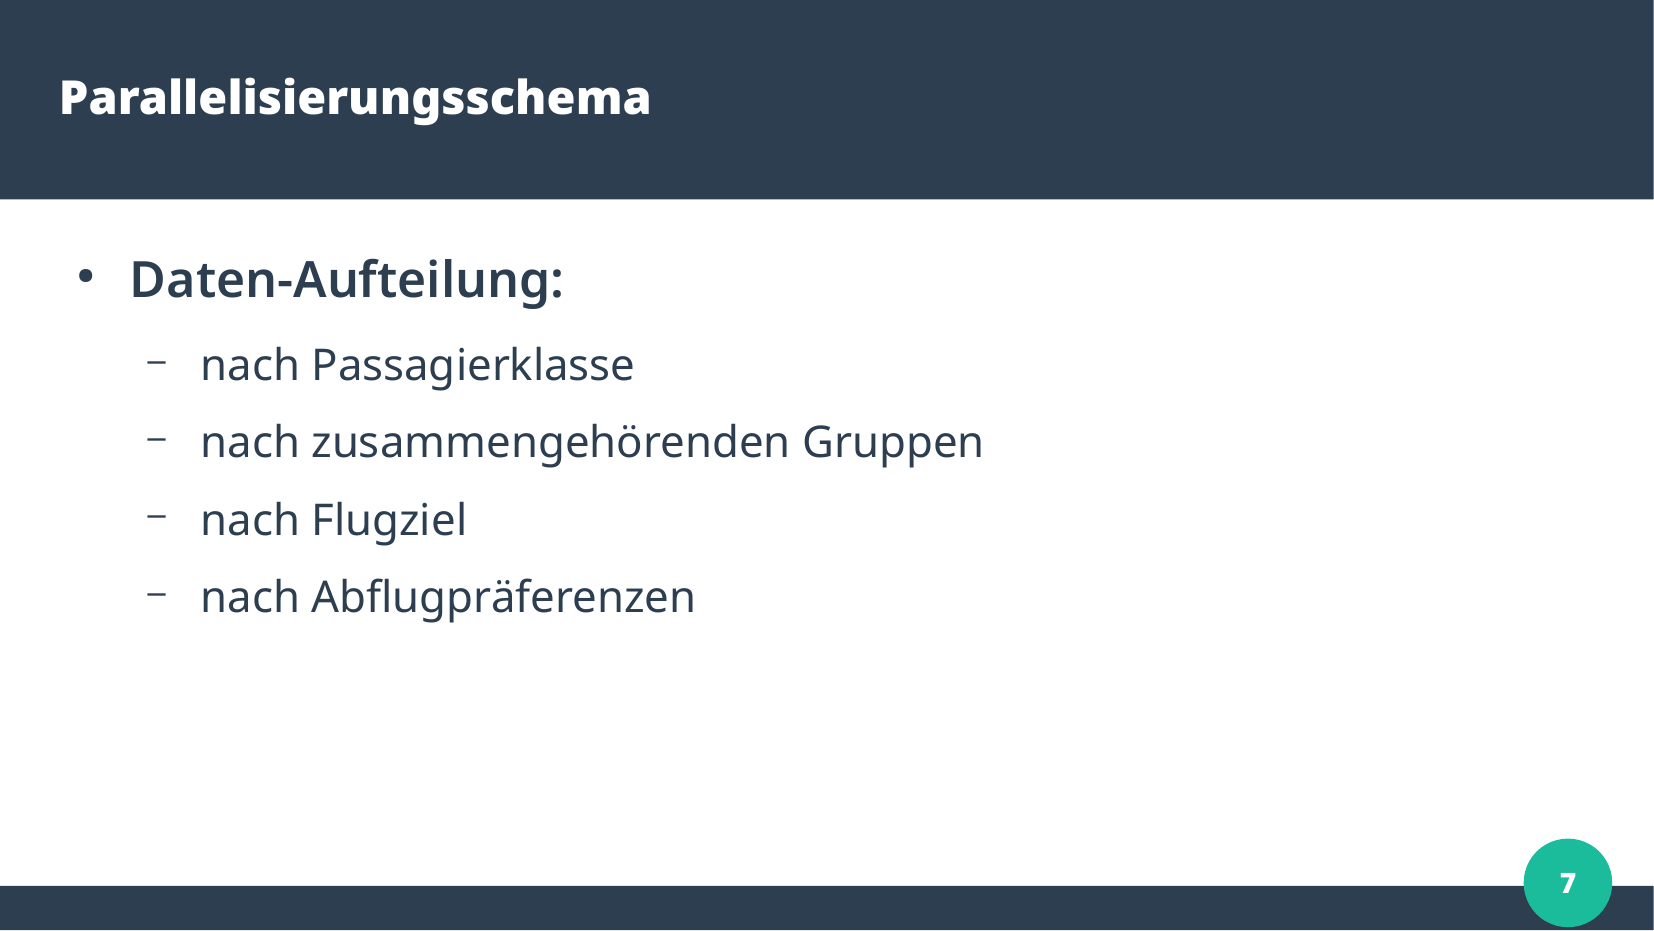

# Parallelisierungsschema
Daten-Aufteilung:
nach Passagierklasse
nach zusammengehörenden Gruppen
nach Flugziel
nach Abflugpräferenzen